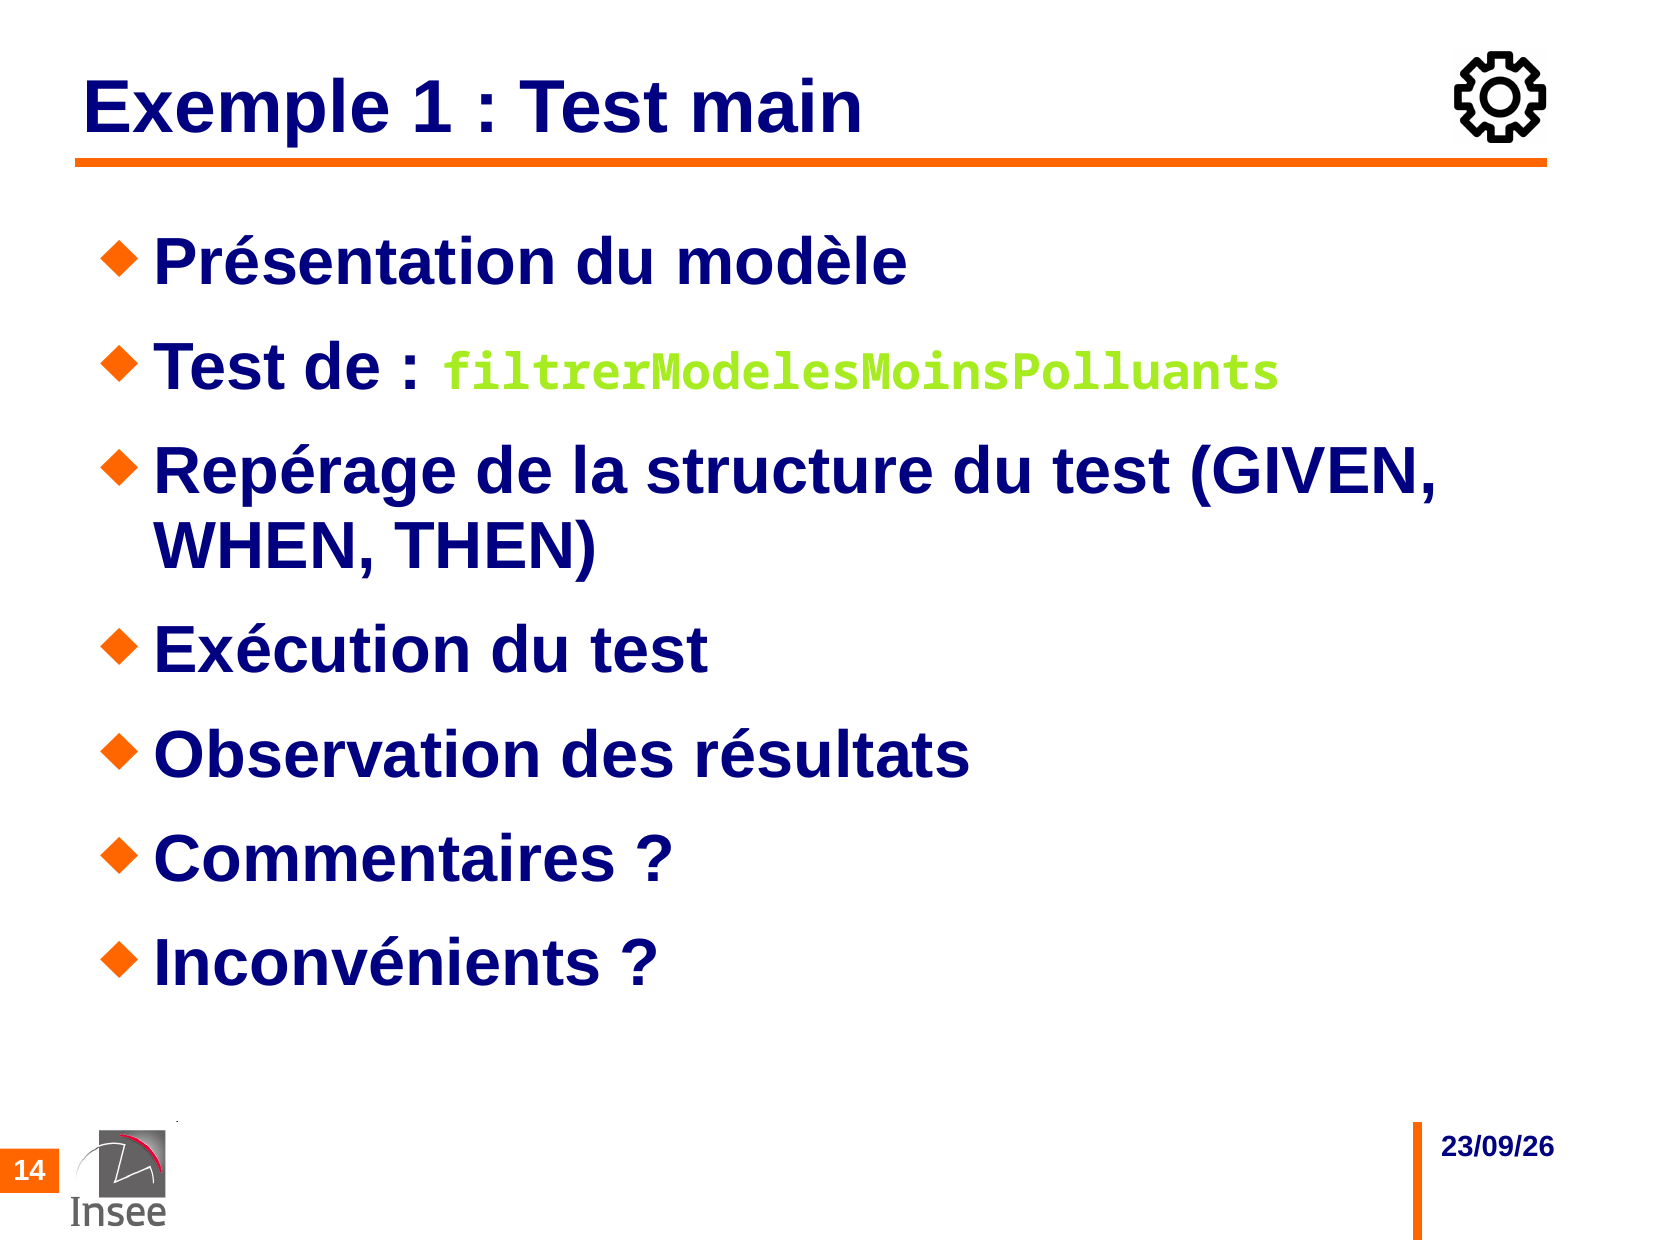

# Exemple 1 : Test main
Présentation du modèle
Test de : filtrerModelesMoinsPolluants
Repérage de la structure du test (GIVEN, WHEN, THEN)
Exécution du test
Observation des résultats
Commentaires ?
Inconvénients ?
14